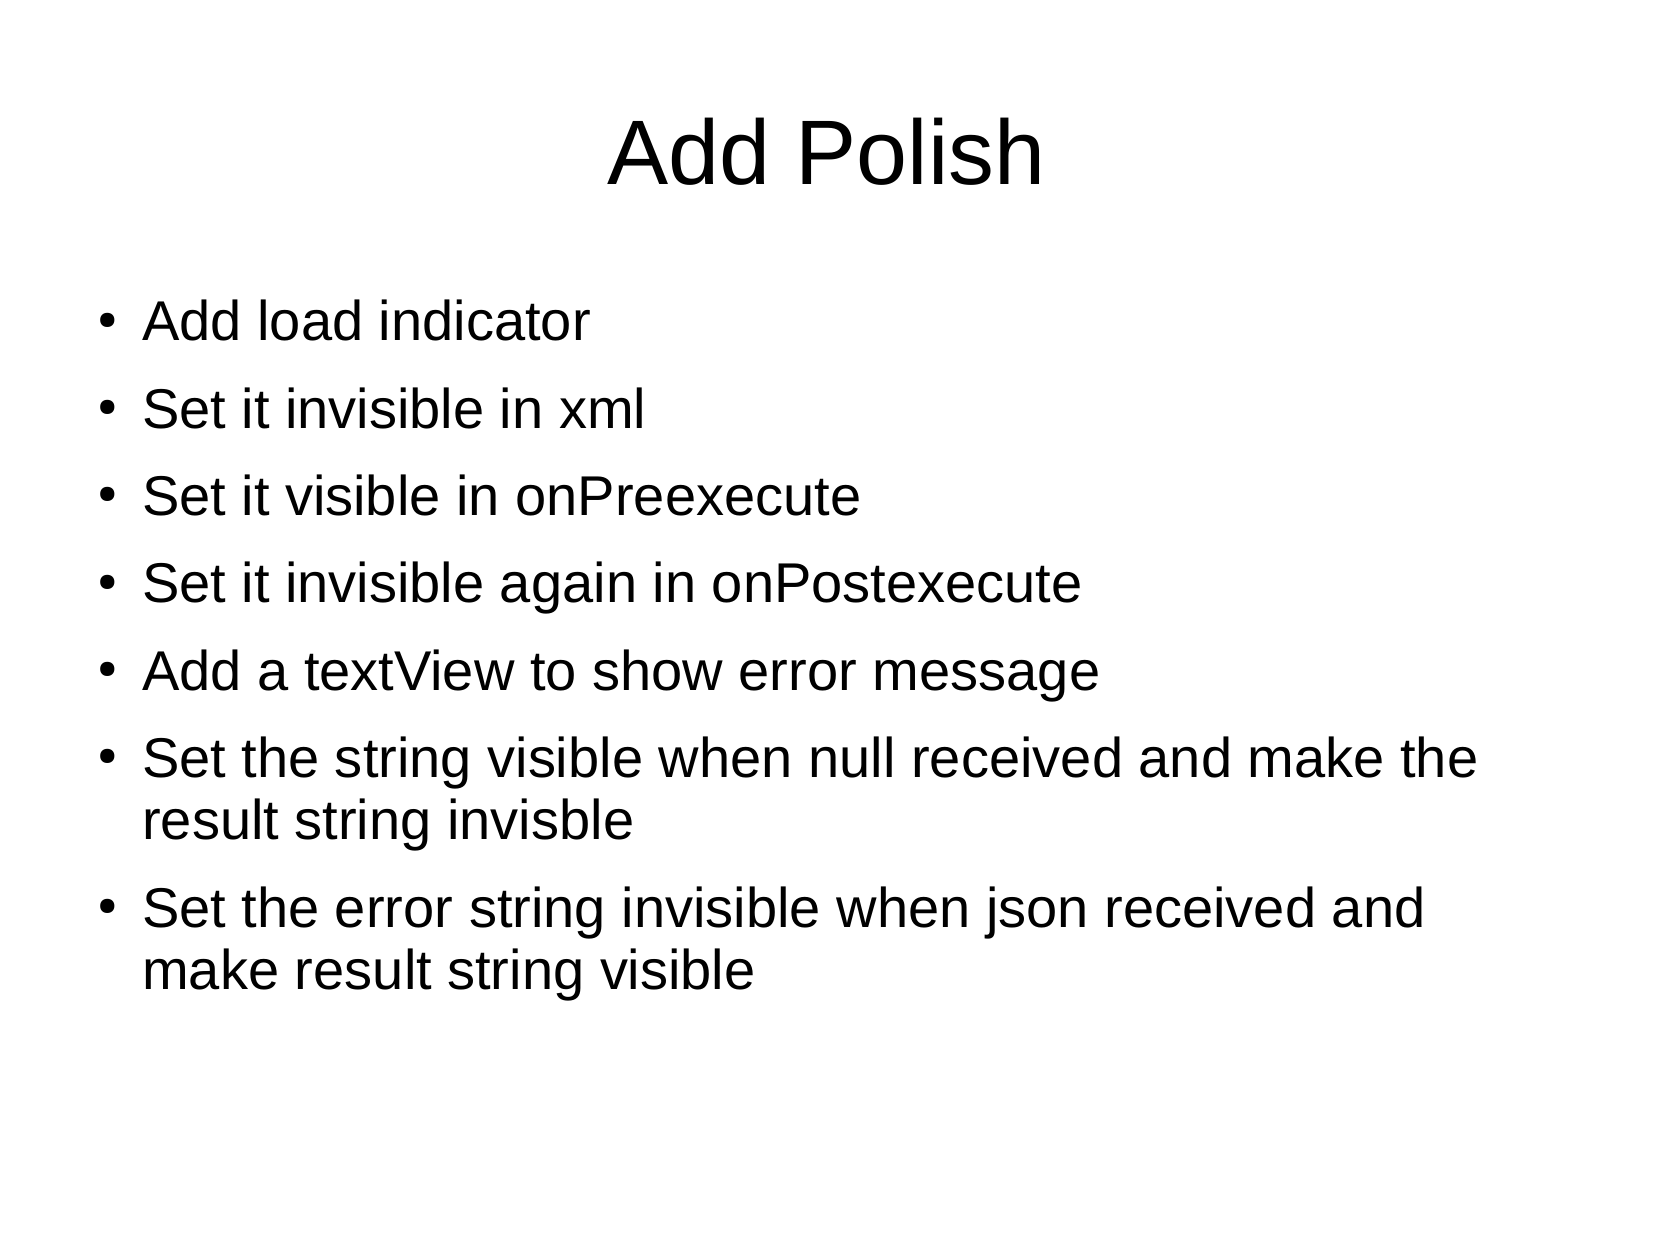

# Add Polish
Add load indicator
Set it invisible in xml
Set it visible in onPreexecute
Set it invisible again in onPostexecute
Add a textView to show error message
Set the string visible when null received and make the result string invisble
Set the error string invisible when json received and make result string visible